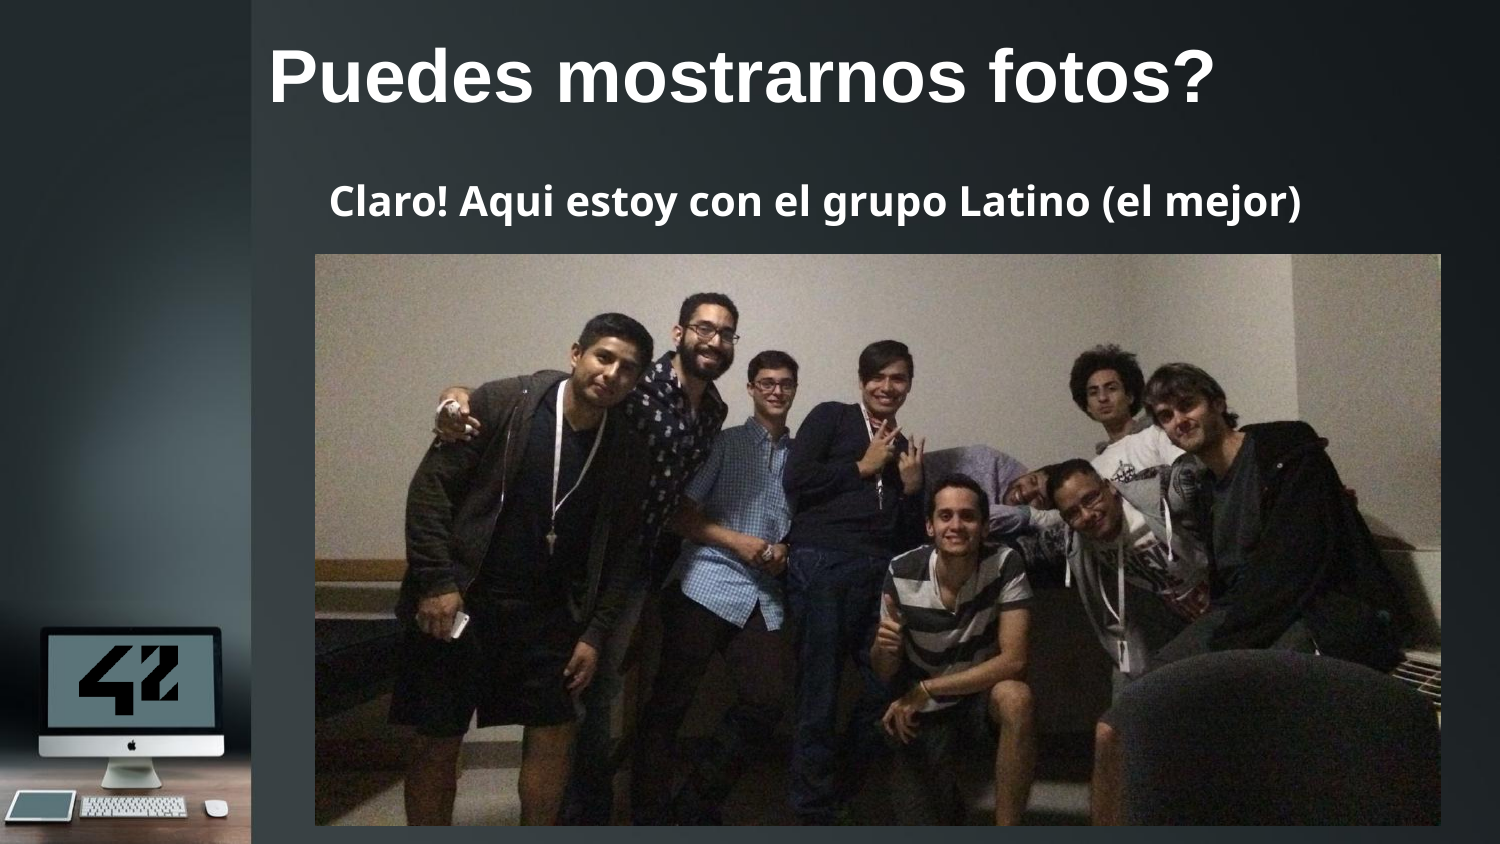

# Puedes mostrarnos fotos?
Claro! Aqui estoy con el grupo Latino (el mejor)